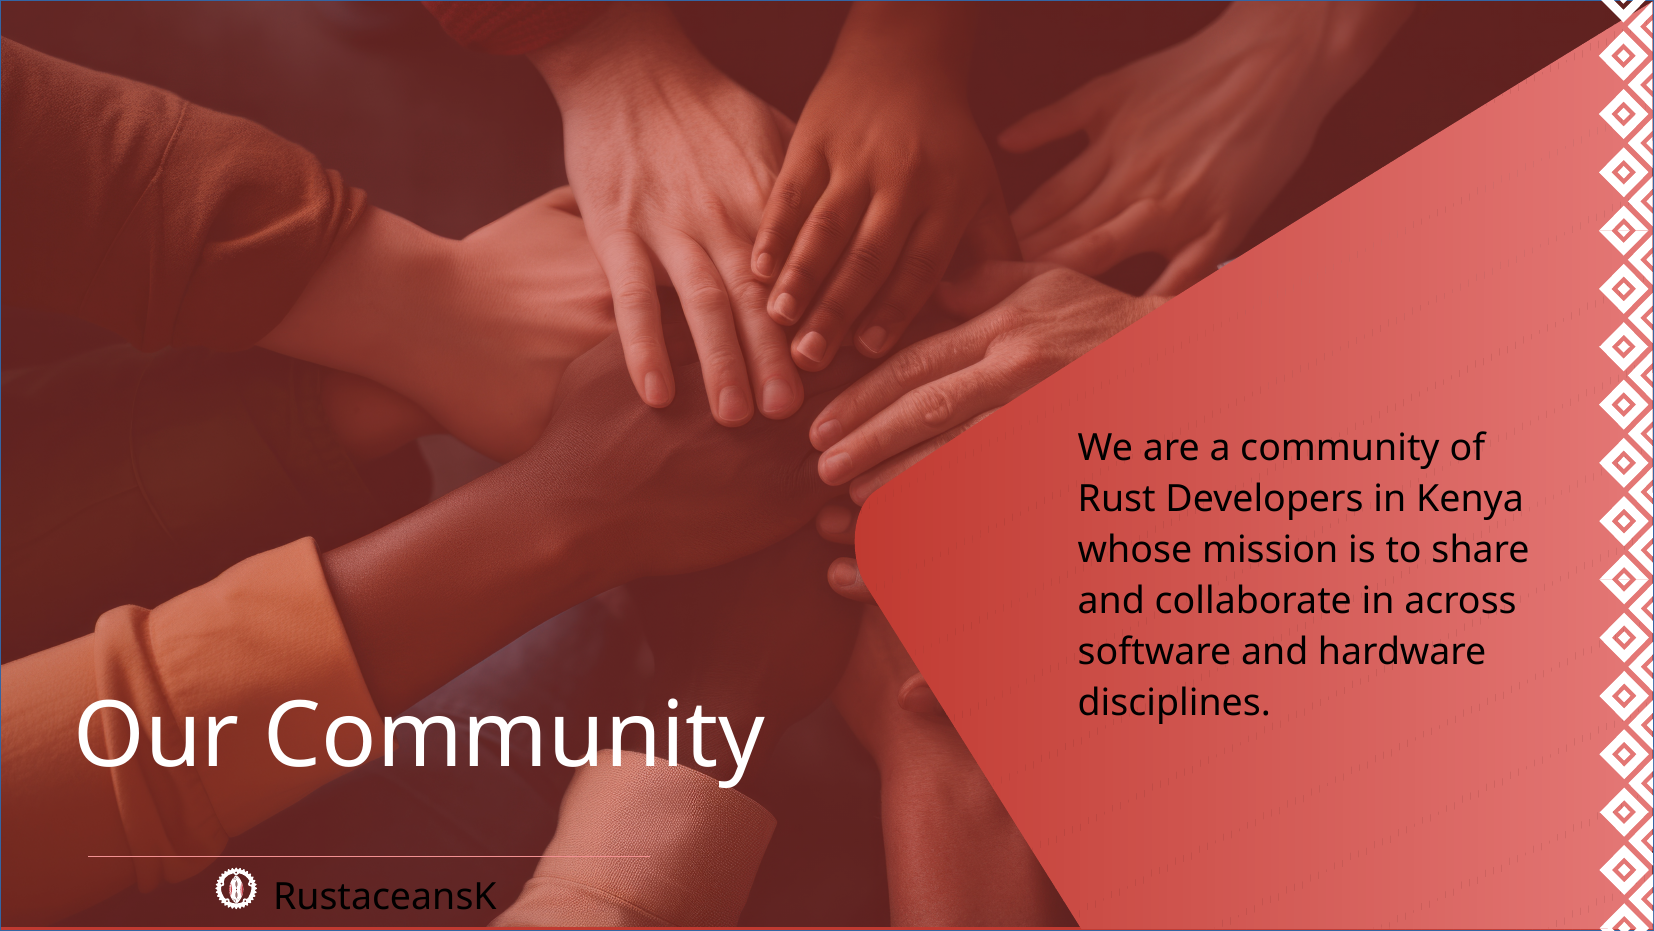

We are a community of Rust Developers in Kenya whose mission is to share and collaborate in across software and hardware disciplines.
Our Community
RustaceansKenya